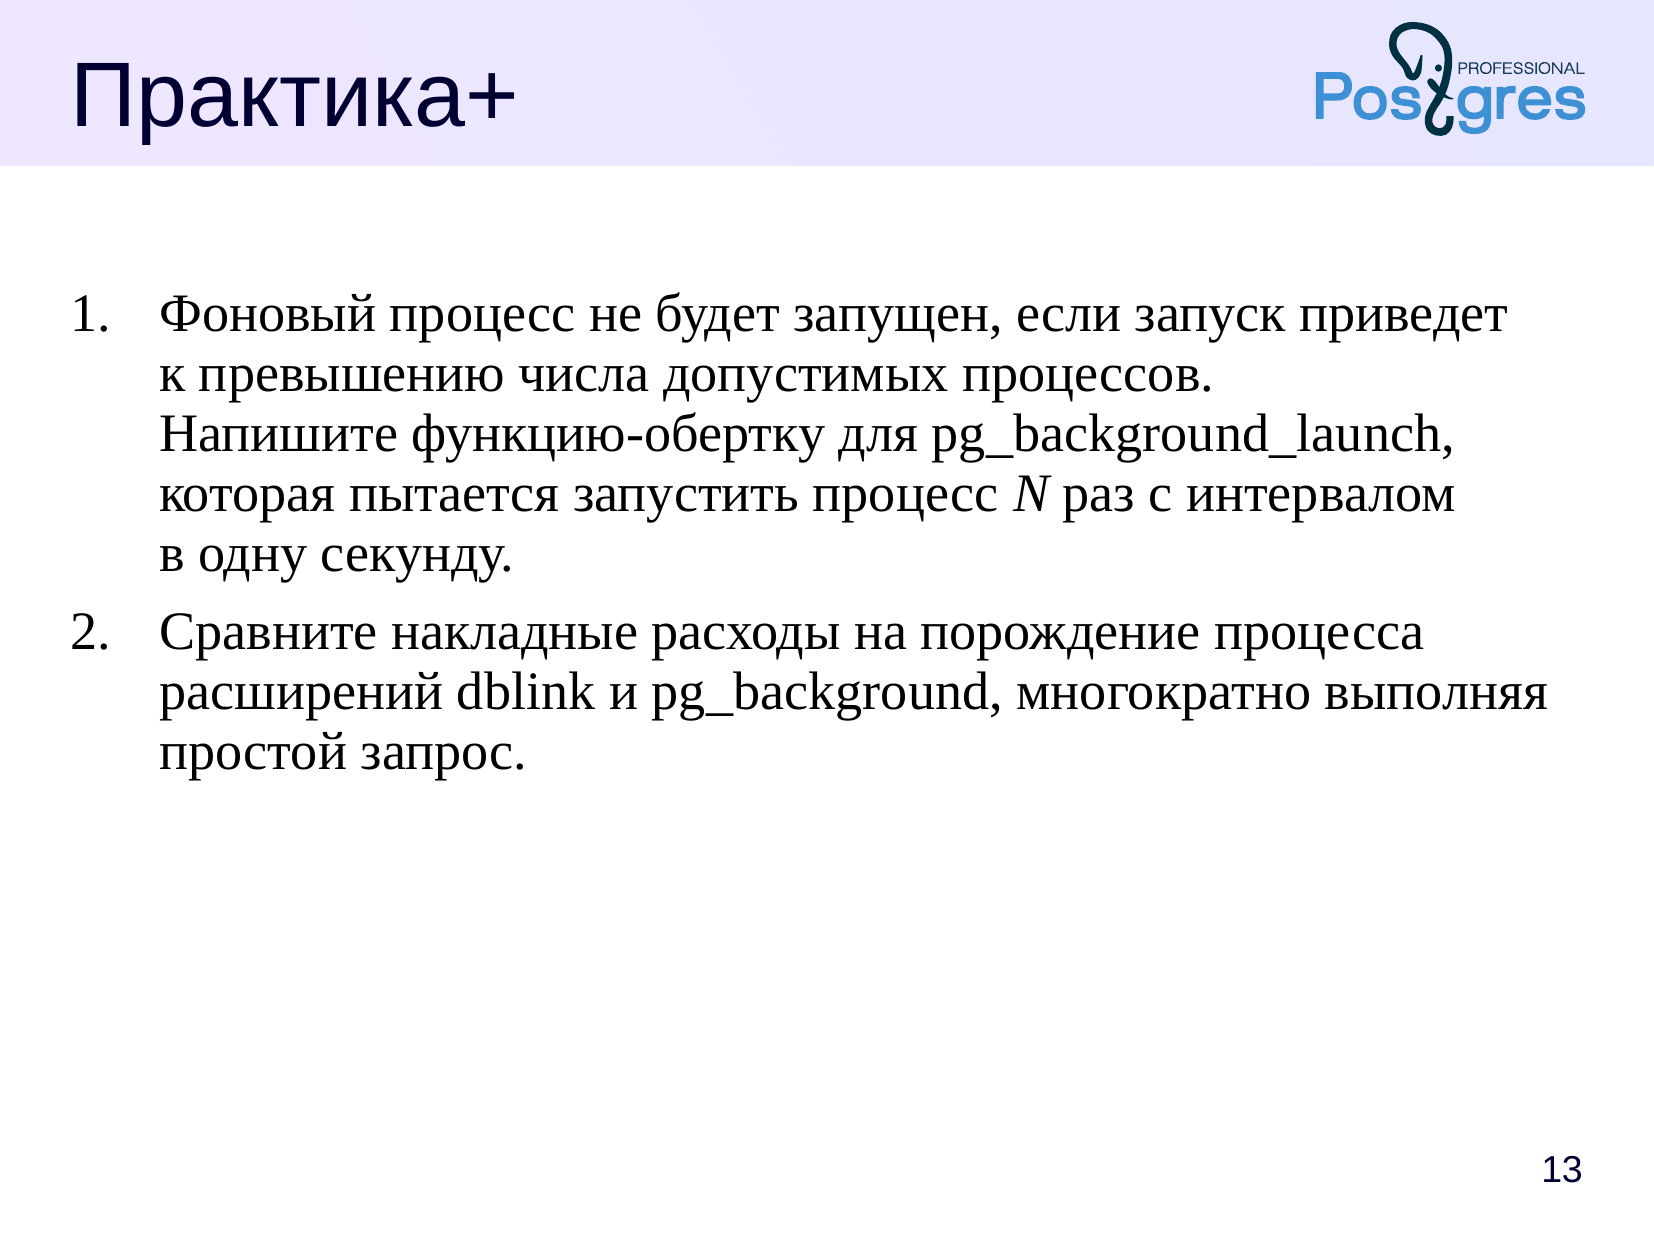

# Практика+
Фоновый процесс не будет запущен, если запуск приведет
к превышению числа допустимых процессов.
Напишите функцию-обертку для pg_background_launch, которая пытается запустить процесс N раз с интервалом
в одну секунду.
Сравните накладные расходы на порождение процесса расширений dblink и pg_background, многократно выполняя простой запрос.